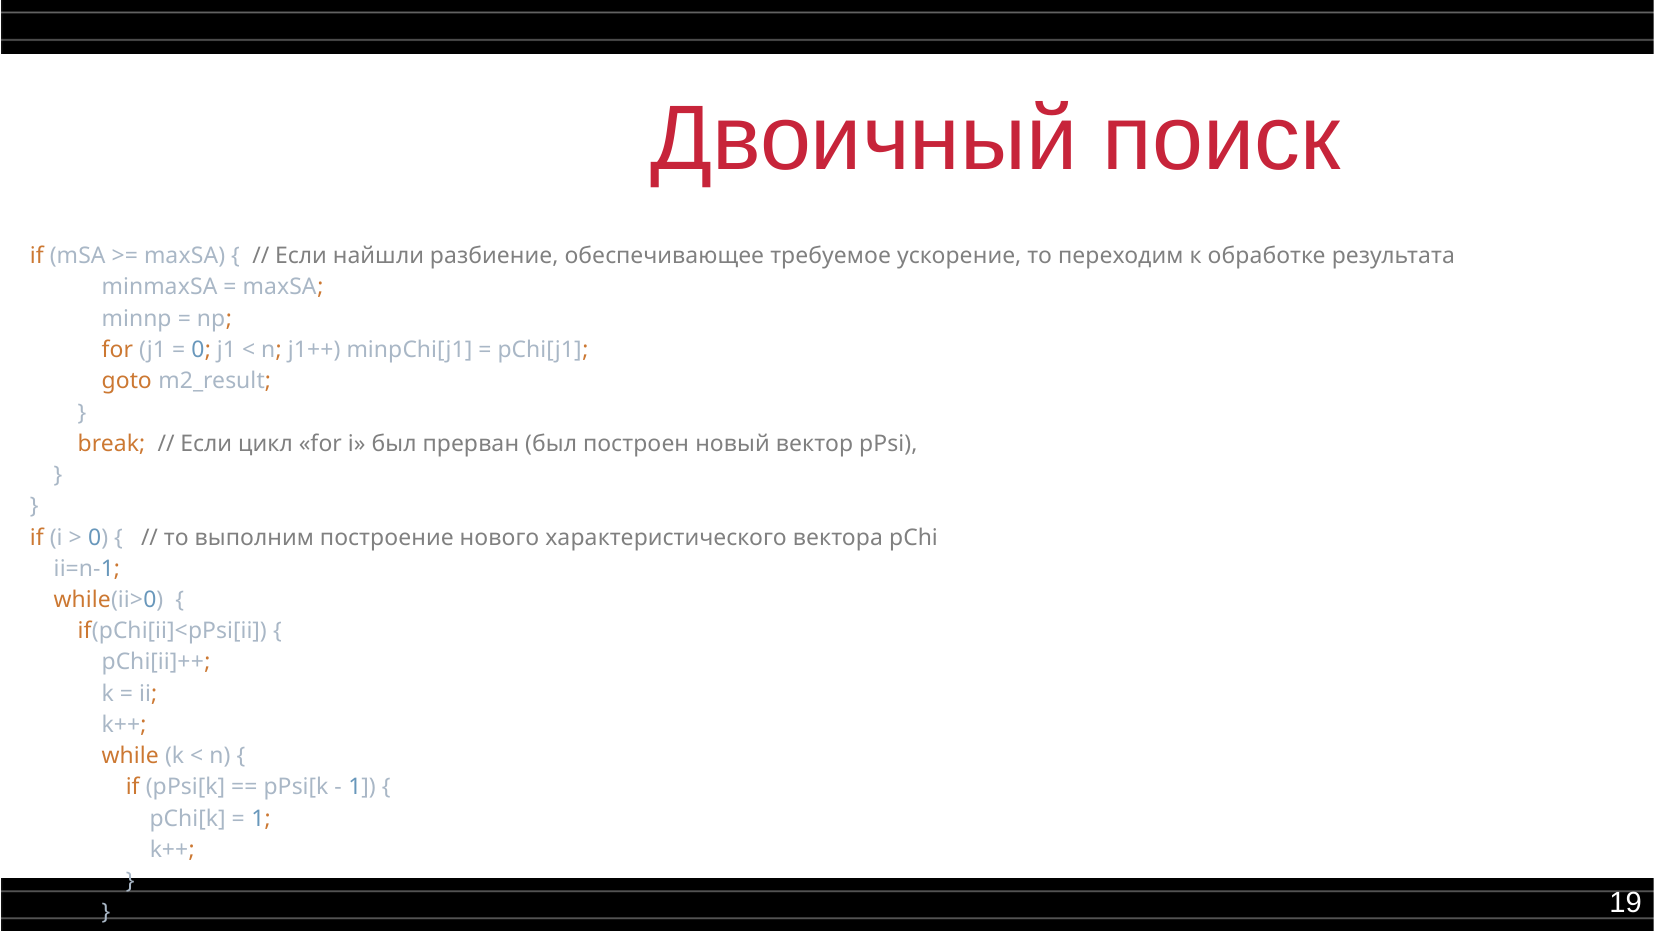

# Двоичный поиск
if (mSA >= maxSA) { // Если найшли разбиение, обеспечивающее требуемое ускорение, то переходим к обработке результата
 minmaxSA = maxSA;
 minnp = np;
 for (j1 = 0; j1 < n; j1++) minpChi[j1] = pChi[j1];
 goto m2_result;
 }
 break; // Если цикл «for i» был прерван (был построен новый вектор pPsi),
 }
}
if (i > 0) { // то выполним построение нового характеристического вектора pChi
 ii=n-1;
 while(ii>0) {
 if(pChi[ii]<pPsi[ii]) {
 pChi[ii]++;
 k = ii;
 k++;
 while (k < n) {
 if (pPsi[k] == pPsi[k - 1]) {
 pChi[k] = 1;
 k++;
 }
 }
 ii = n - 1;